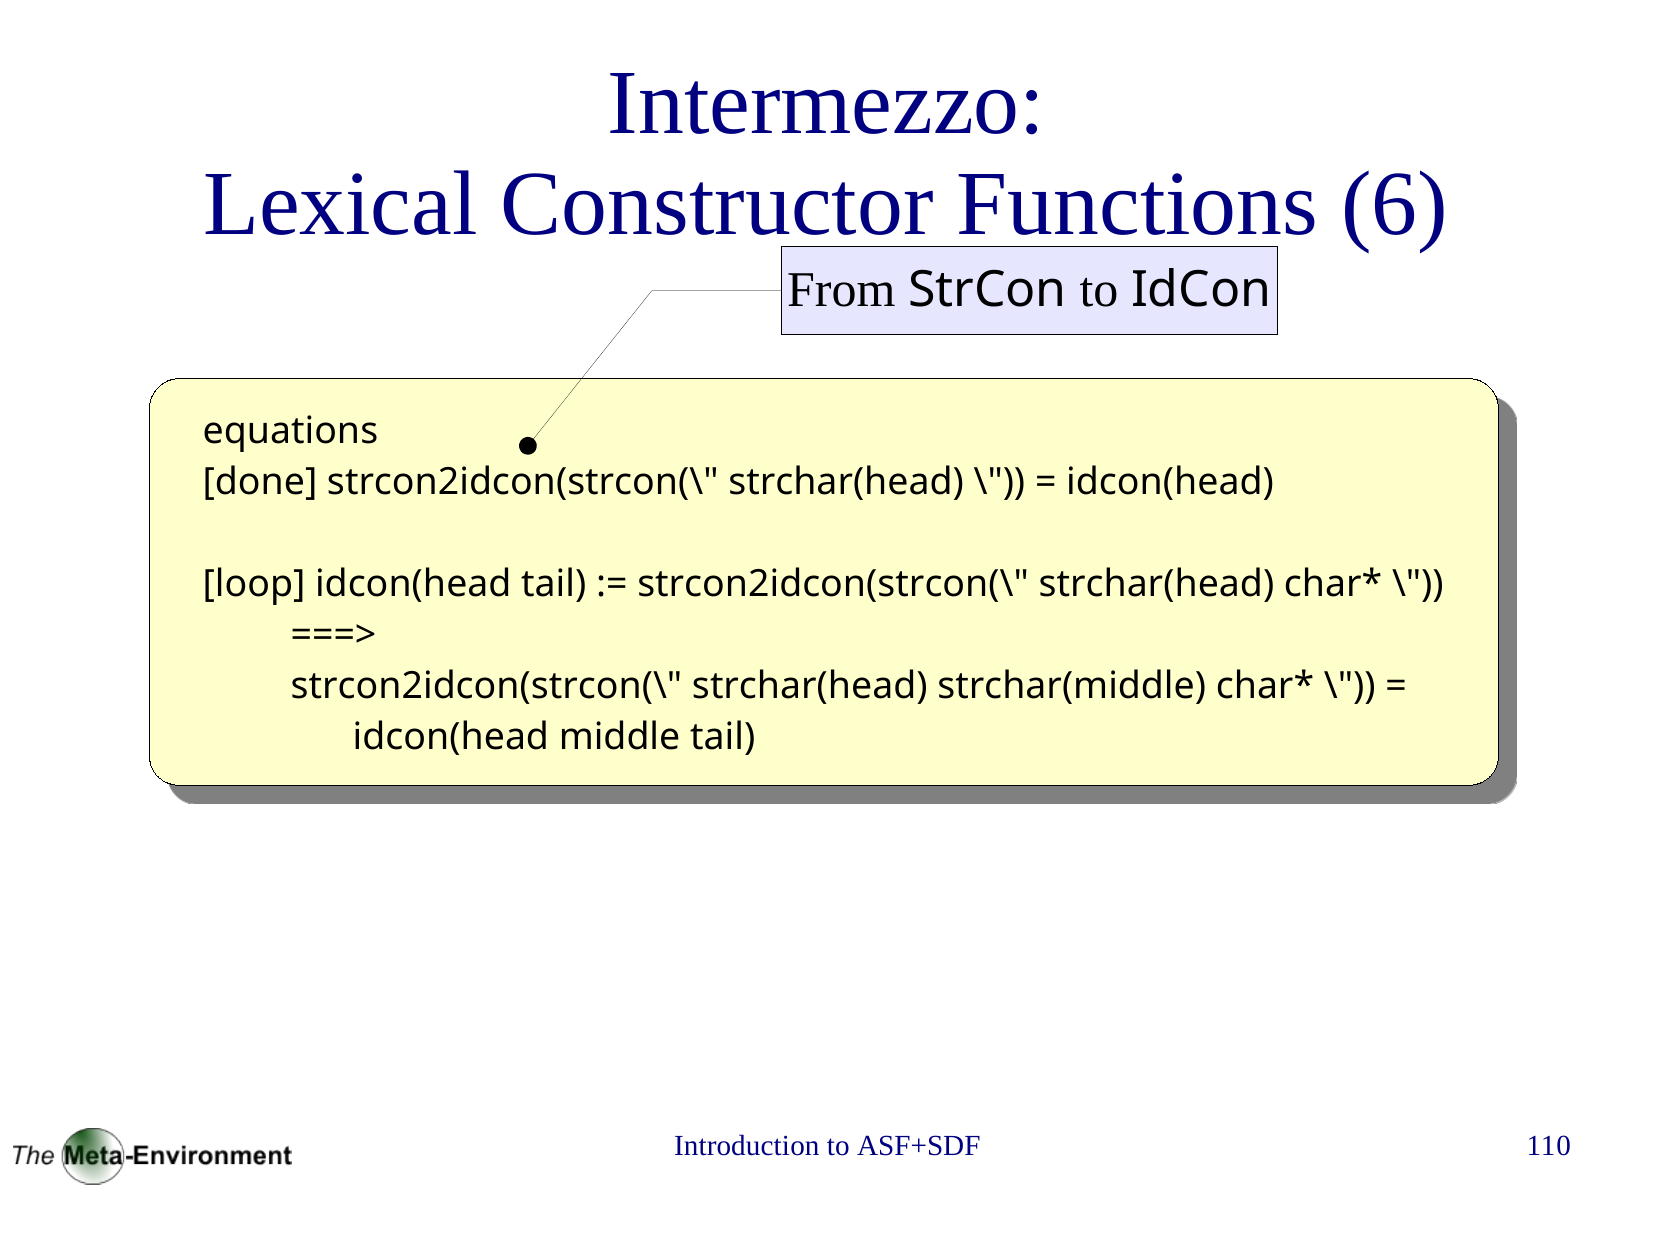

# Intermezzo: Lexical Constructor Functions (6)
equations
[done] strcon2idcon(strcon(\" strchar(head) \")) = idcon(head)
[loop] idcon(head tail) := strcon2idcon(strcon(\" strchar(head) char* \"))
 ===>
 strcon2idcon(strcon(\" strchar(head) strchar(middle) char* \")) =
		idcon(head middle tail)
110